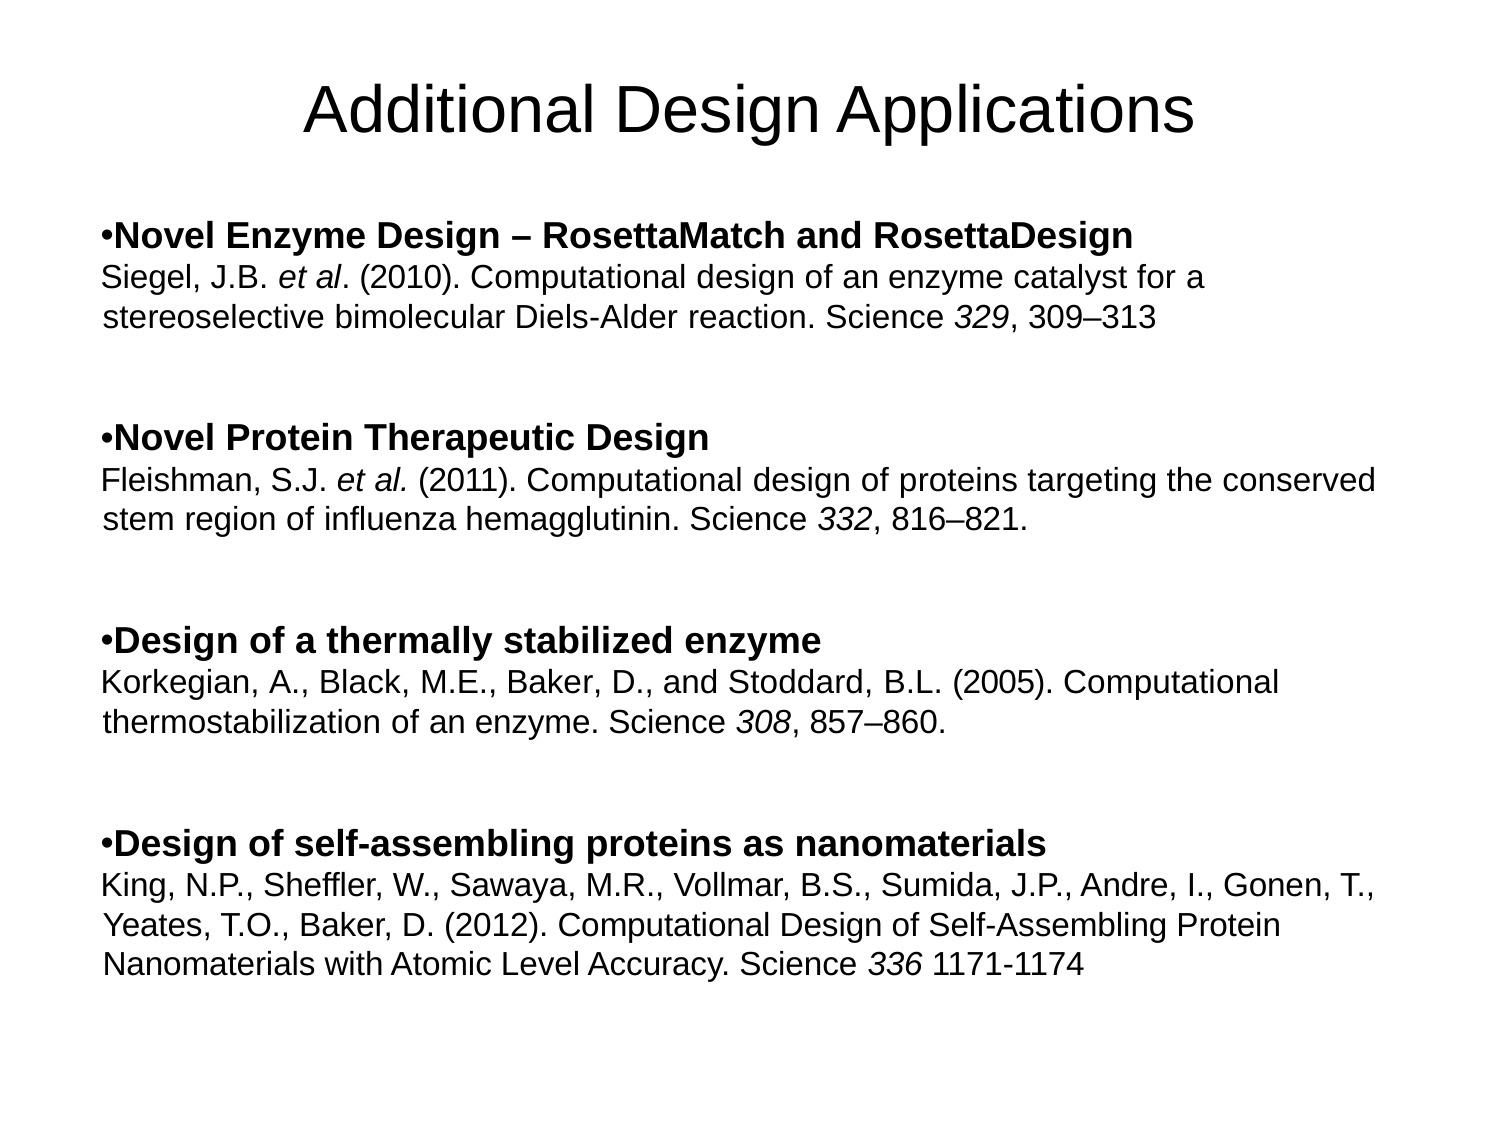

Additional Design Applications
Novel Enzyme Design – RosettaMatch and RosettaDesign
Siegel, J.B. et al. (2010). Computational design of an enzyme catalyst for a stereoselective bimolecular Diels-Alder reaction. Science 329, 309–313
Novel Protein Therapeutic Design
Fleishman, S.J. et al. (2011). Computational design of proteins targeting the conserved stem region of influenza hemagglutinin. Science 332, 816–821.
Design of a thermally stabilized enzyme
Korkegian, A., Black, M.E., Baker, D., and Stoddard, B.L. (2005). Computational thermostabilization of an enzyme. Science 308, 857–860.
Design of self-assembling proteins as nanomaterials
King, N.P., Sheffler, W., Sawaya, M.R., Vollmar, B.S., Sumida, J.P., Andre, I., Gonen, T., Yeates, T.O., Baker, D. (2012). Computational Design of Self-Assembling Protein Nanomaterials with Atomic Level Accuracy. Science 336 1171-1174